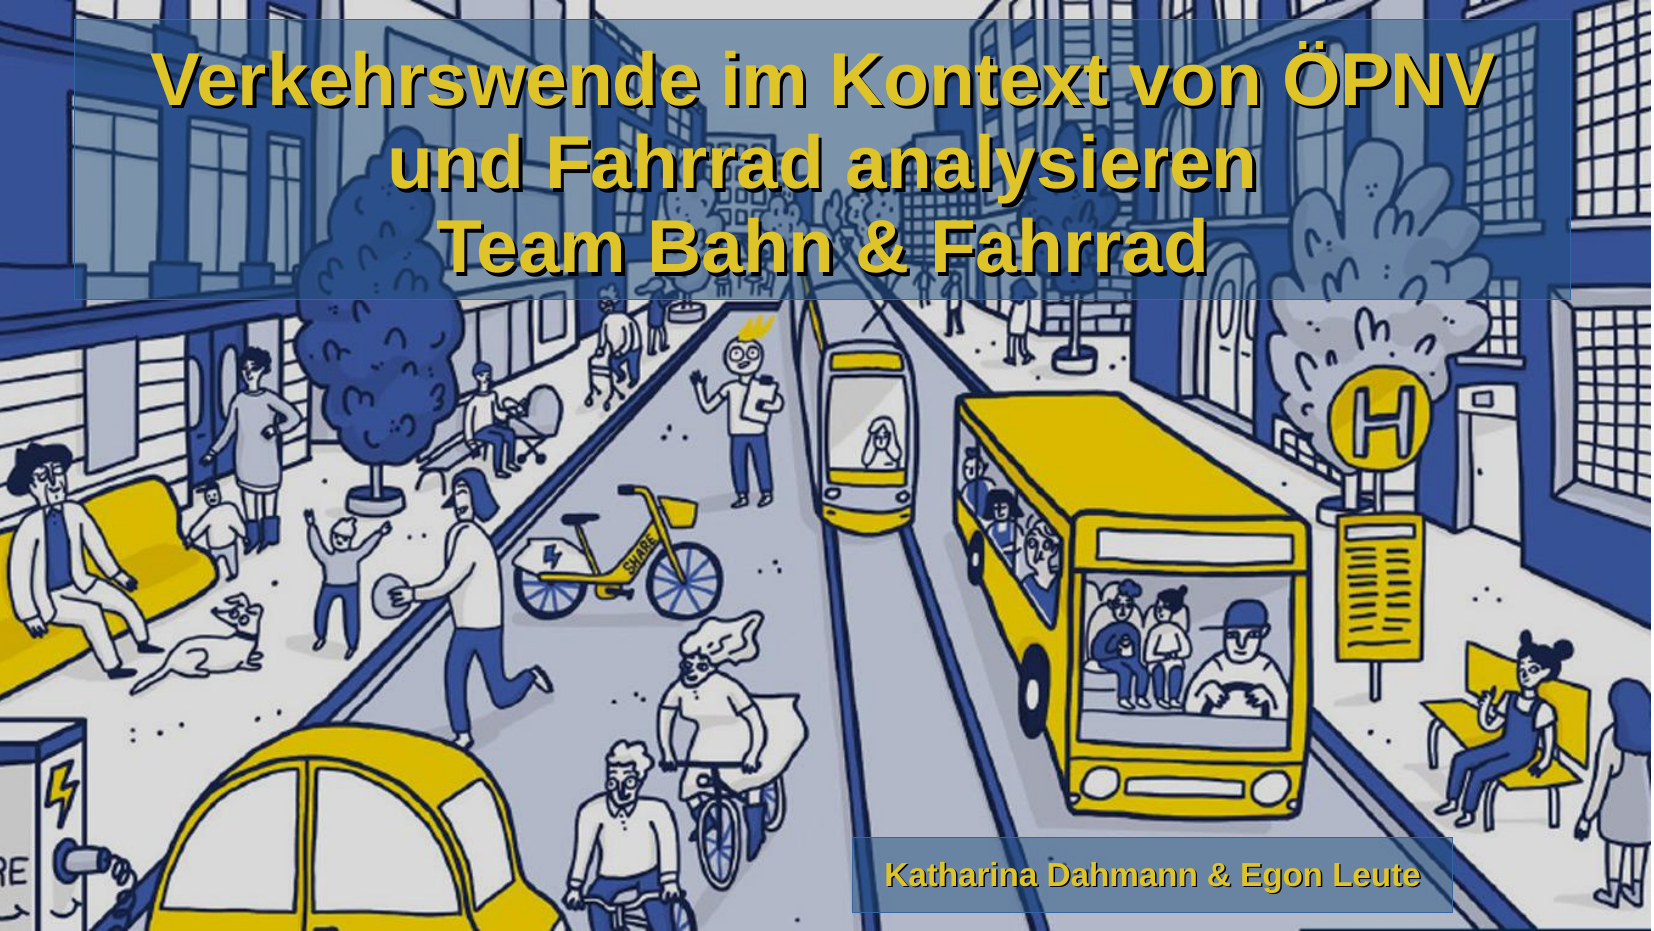

# Verkehrswende im Kontext von ÖPNV und Fahrrad analysieren Team Bahn & Fahrrad
Katharina Dahmann & Egon Leute